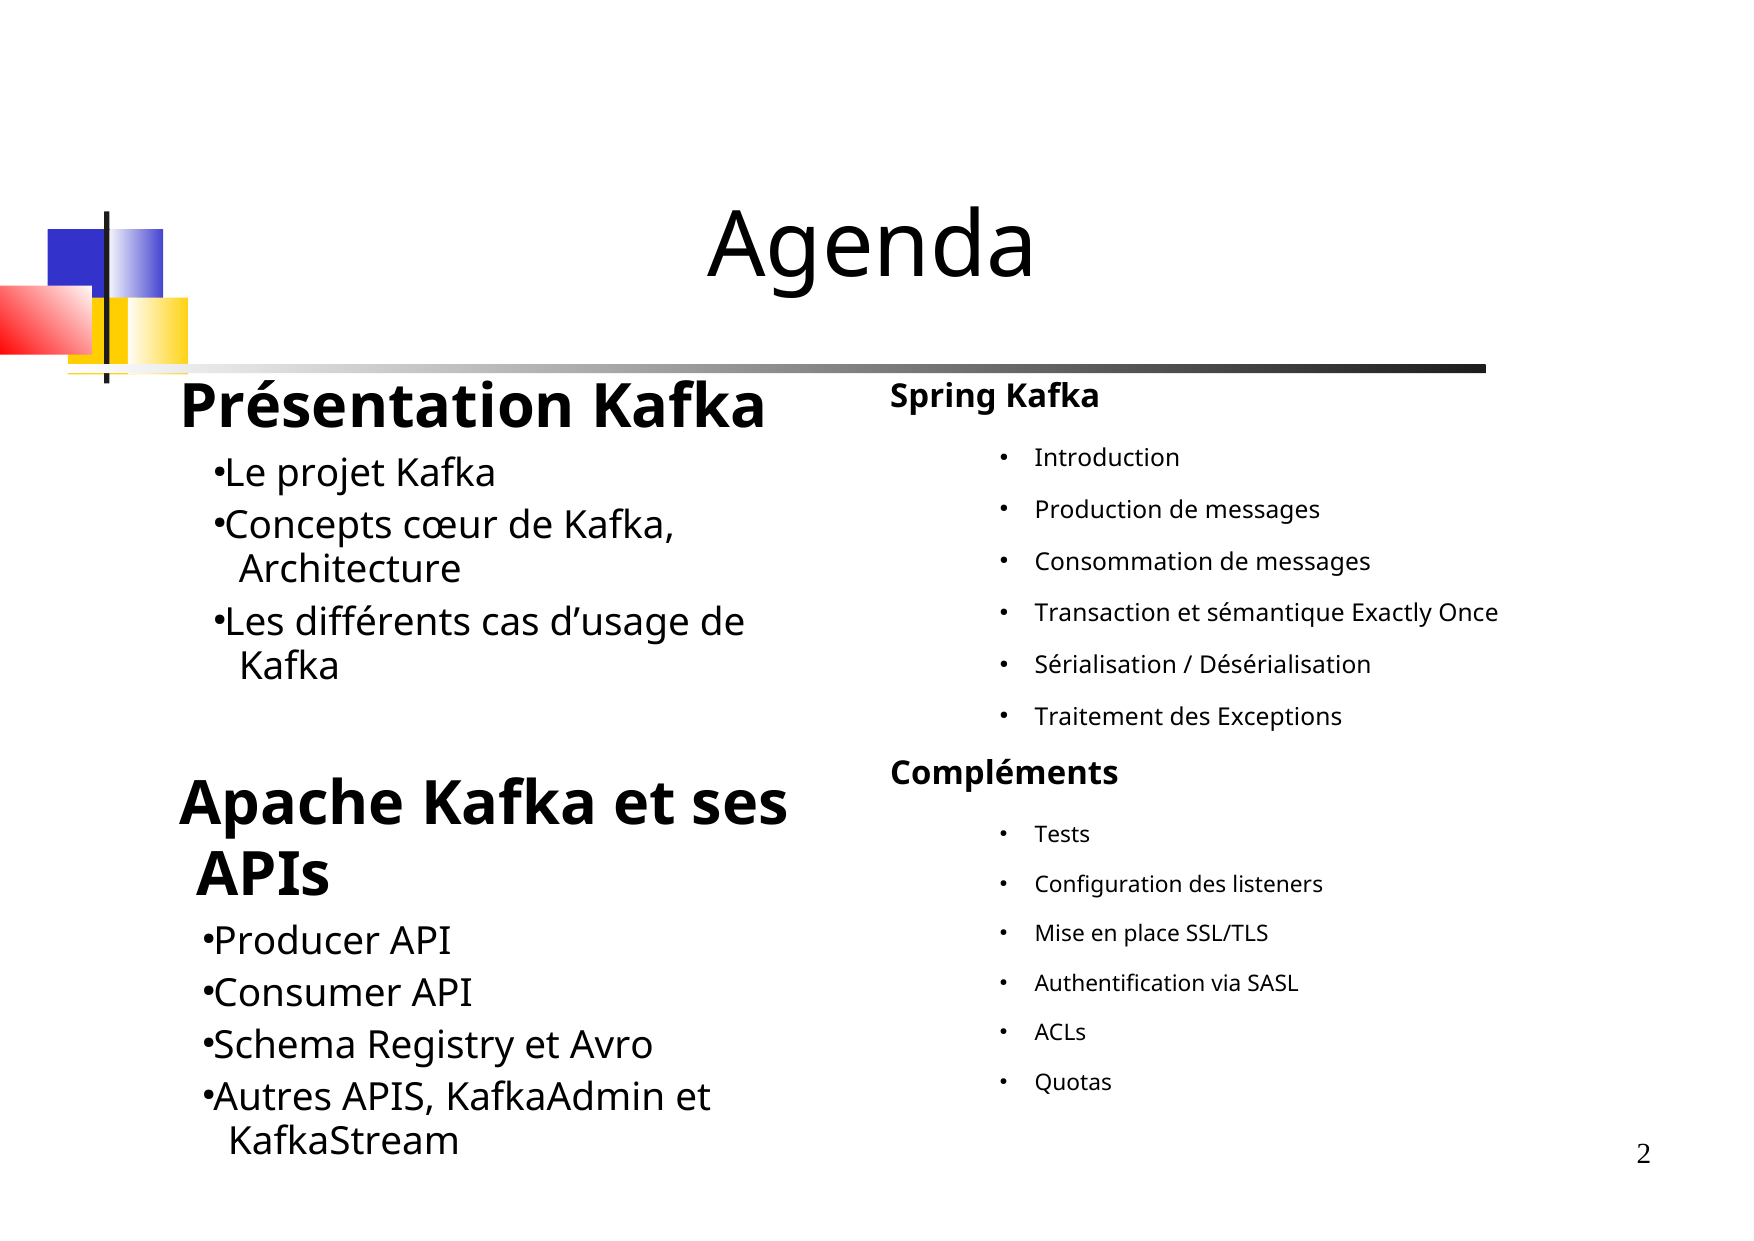

# Agenda
Présentation Kafka
Le projet Kafka
Concepts cœur de Kafka, Architecture
Les différents cas d’usage de Kafka
Apache Kafka et ses APIs
Producer API
Consumer API
Schema Registry et Avro
Autres APIS, KafkaAdmin et KafkaStream
Spring Kafka
Introduction
Production de messages
Consommation de messages
Transaction et sémantique Exactly Once
Sérialisation / Désérialisation
Traitement des Exceptions
Compléments
Tests
Configuration des listeners
Mise en place SSL/TLS
Authentification via SASL
ACLs
Quotas